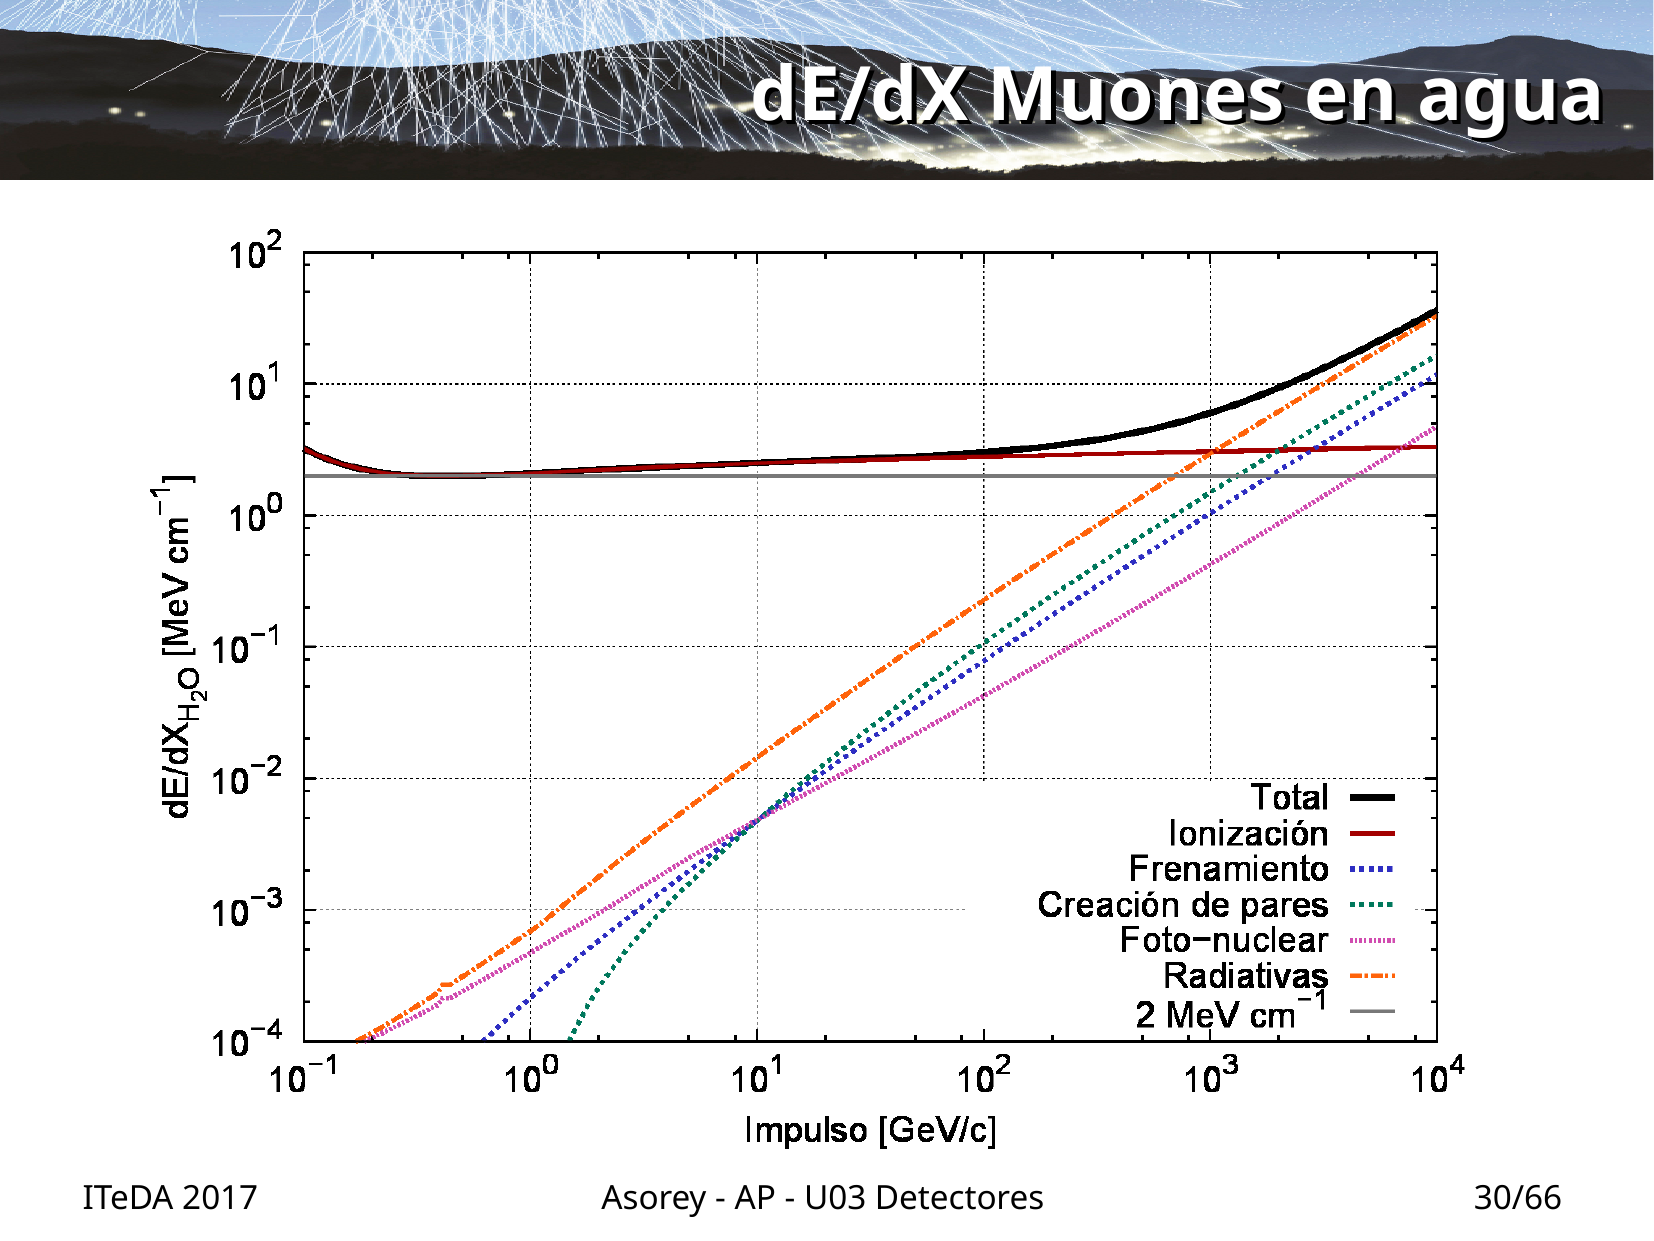

# dE/dX Muones en agua
ITeDA 2017
Asorey - AP - U03 Detectores
30